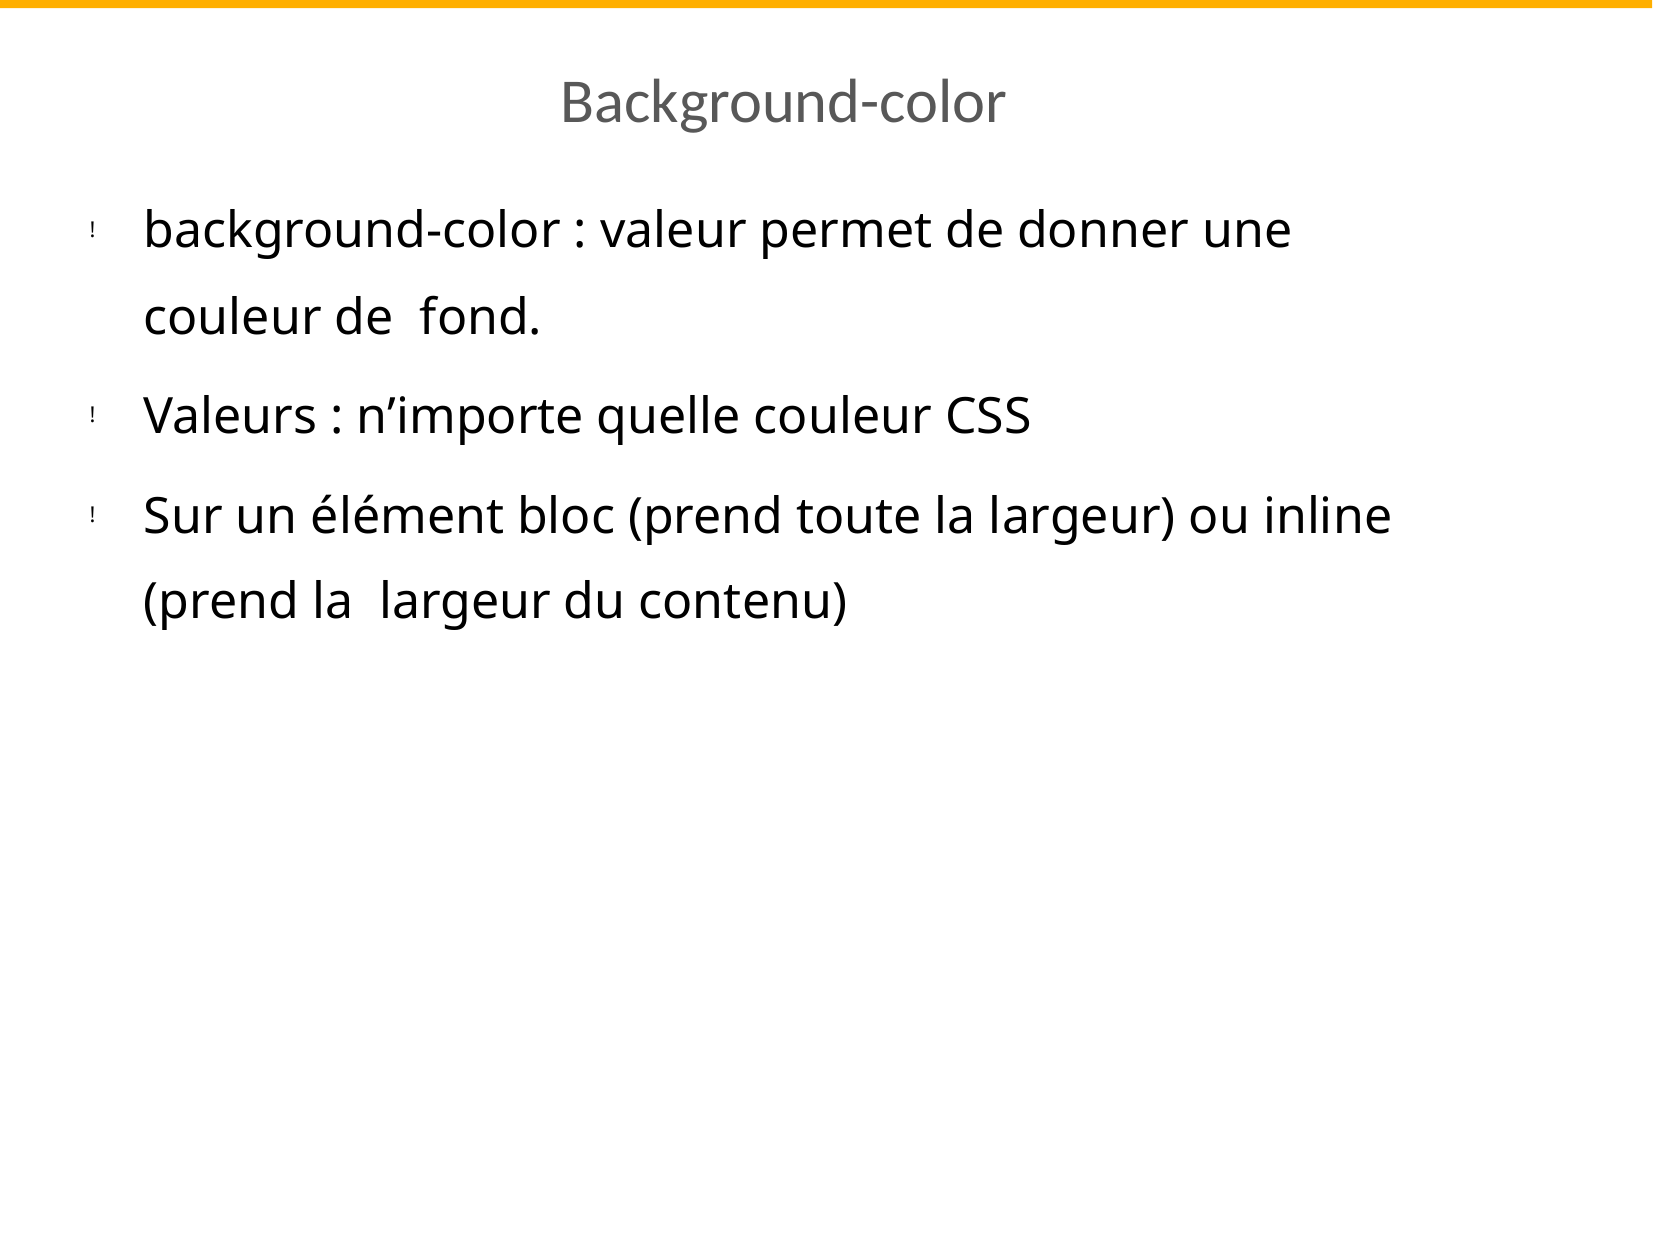

# Background-color
background-color : valeur permet de donner une couleur de fond.
!
Valeurs : n’importe quelle couleur CSS
Sur un élément bloc (prend toute la largeur) ou inline (prend la largeur du contenu)
!
!